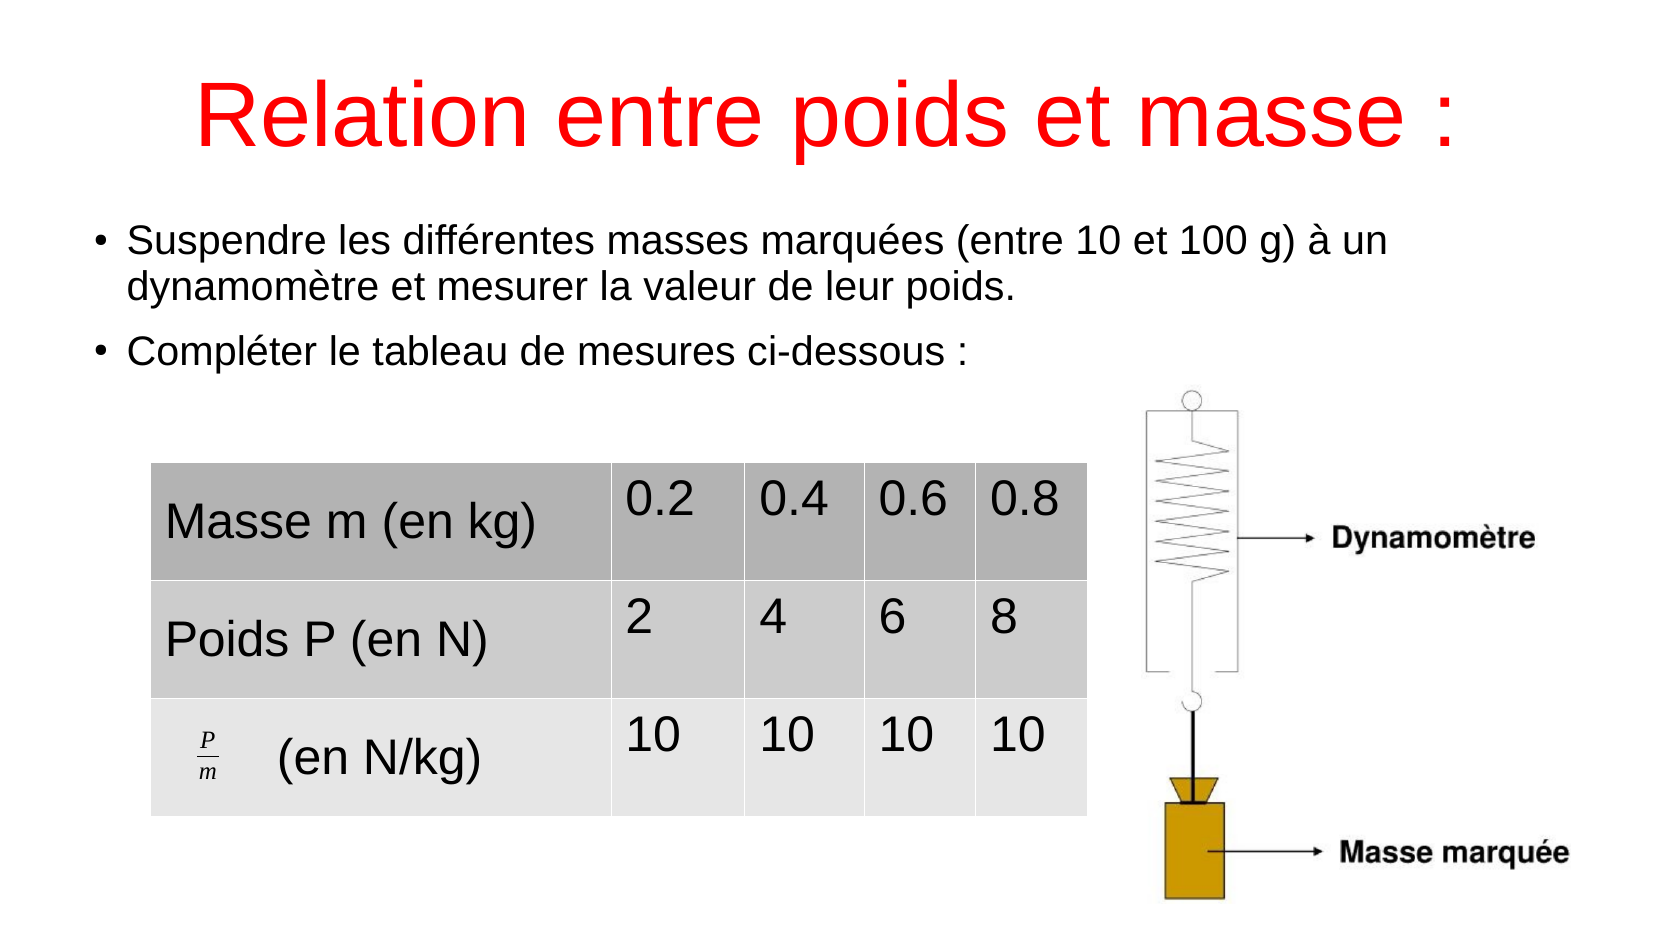

# Relation entre poids et masse :
Suspendre les différentes masses marquées (entre 10 et 100 g) à un dynamomètre et mesurer la valeur de leur poids.
Compléter le tableau de mesures ci-dessous :
| Masse m (en kg) | 0.2 | 0.4 | 0.6 | 0.8 |
| --- | --- | --- | --- | --- |
| Poids P (en N) | 2 | 4 | 6 | 8 |
| (en N/kg) | 10 | 10 | 10 | 10 |